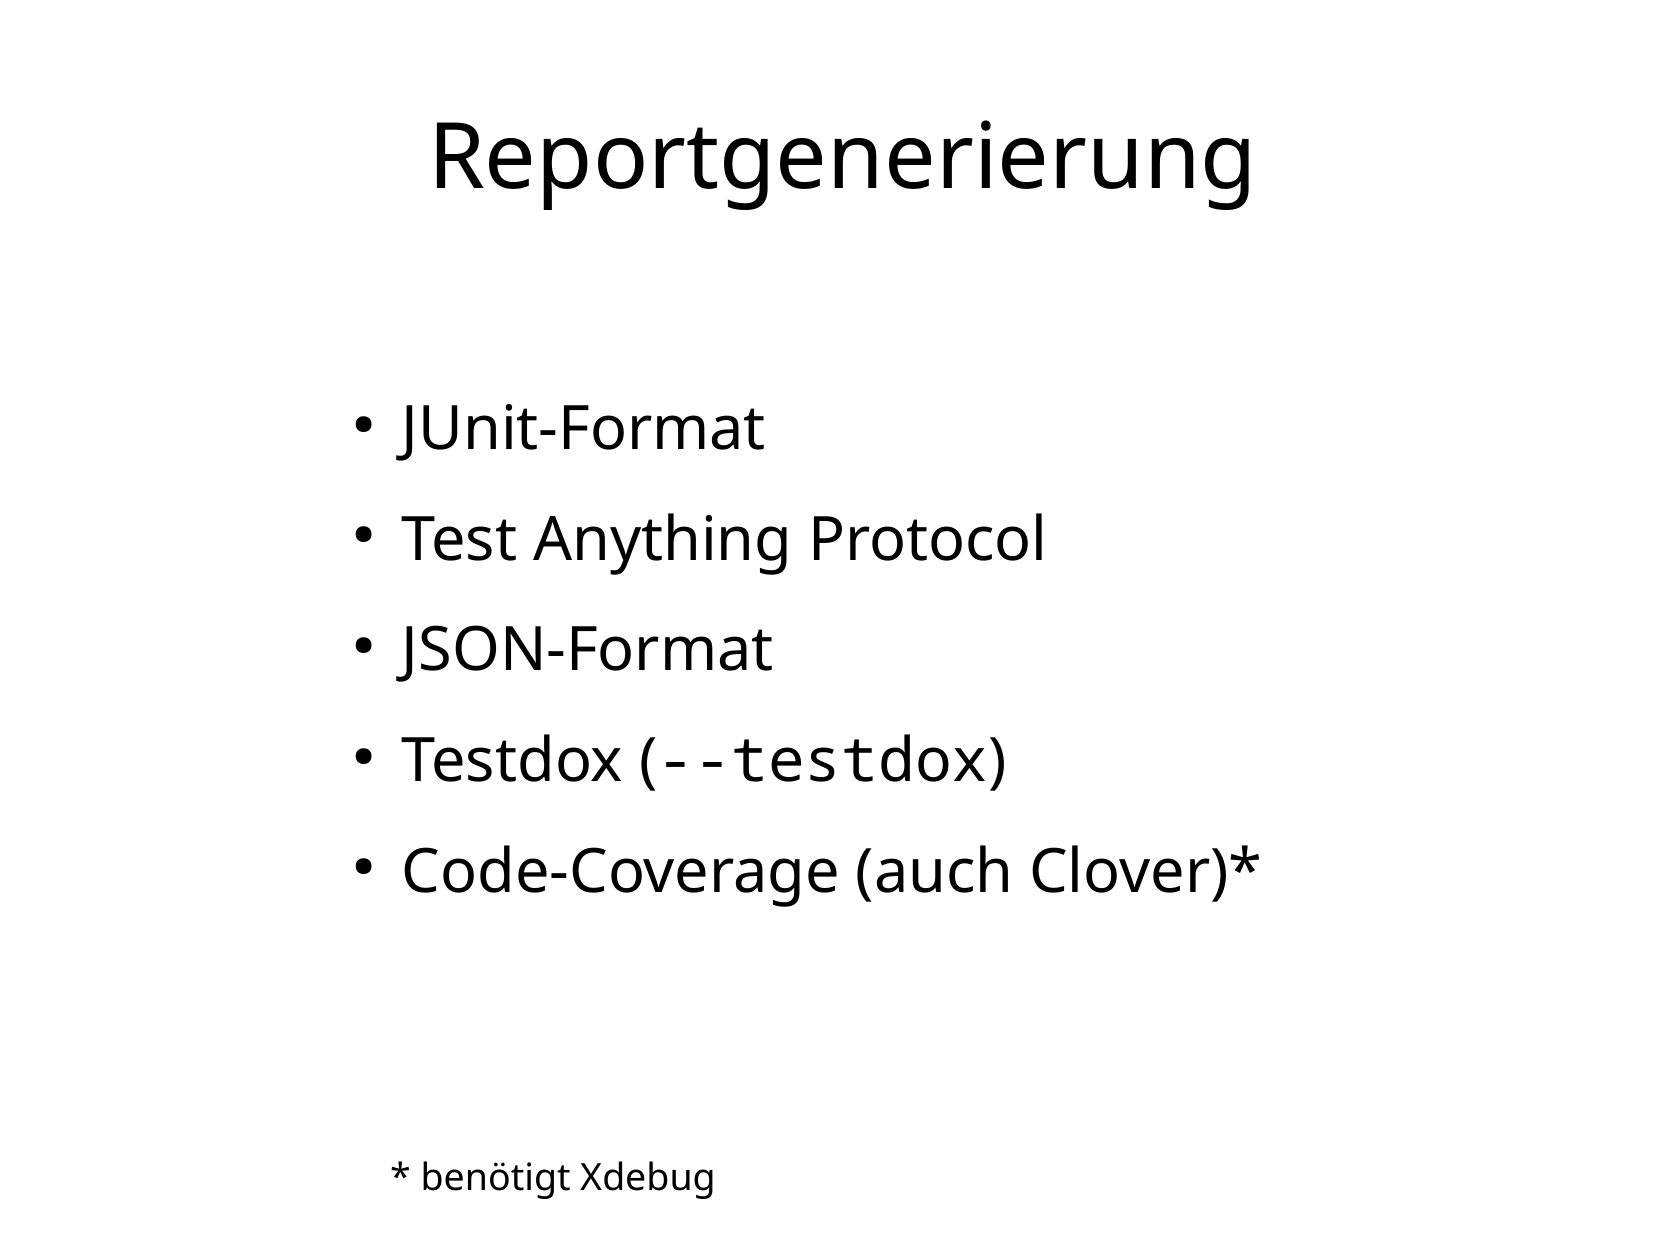

# Reportgenerierung
JUnit-Format
Test Anything Protocol
JSON-Format
Testdox (--testdox)
Code-Coverage (auch Clover)*
* benötigt Xdebug